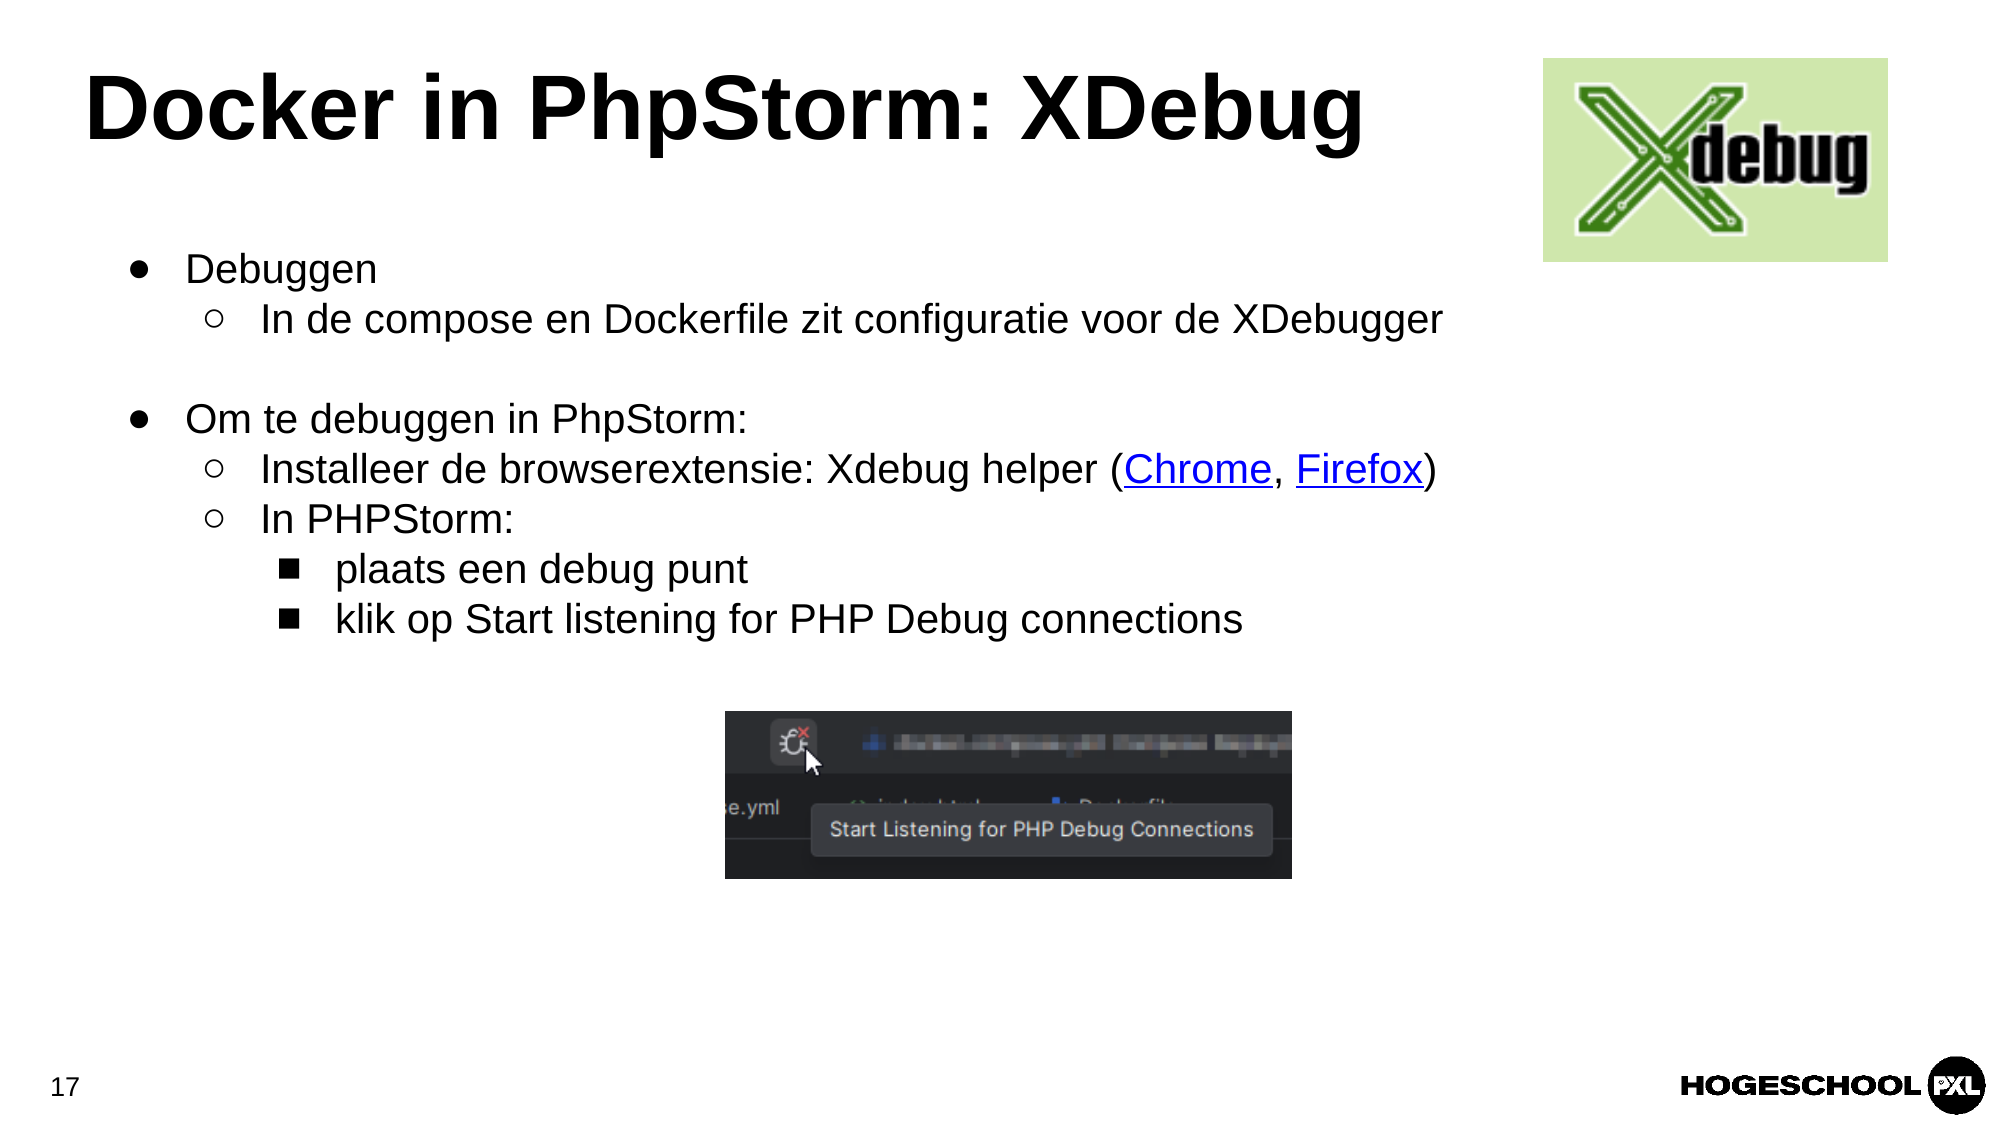

# Docker in PhpStorm: XDebug
Debuggen
In de compose en Dockerfile zit configuratie voor de XDebugger
Om te debuggen in PhpStorm:
Installeer de browserextensie: Xdebug helper (Chrome, Firefox)
In PHPStorm:
plaats een debug punt
klik op Start listening for PHP Debug connections